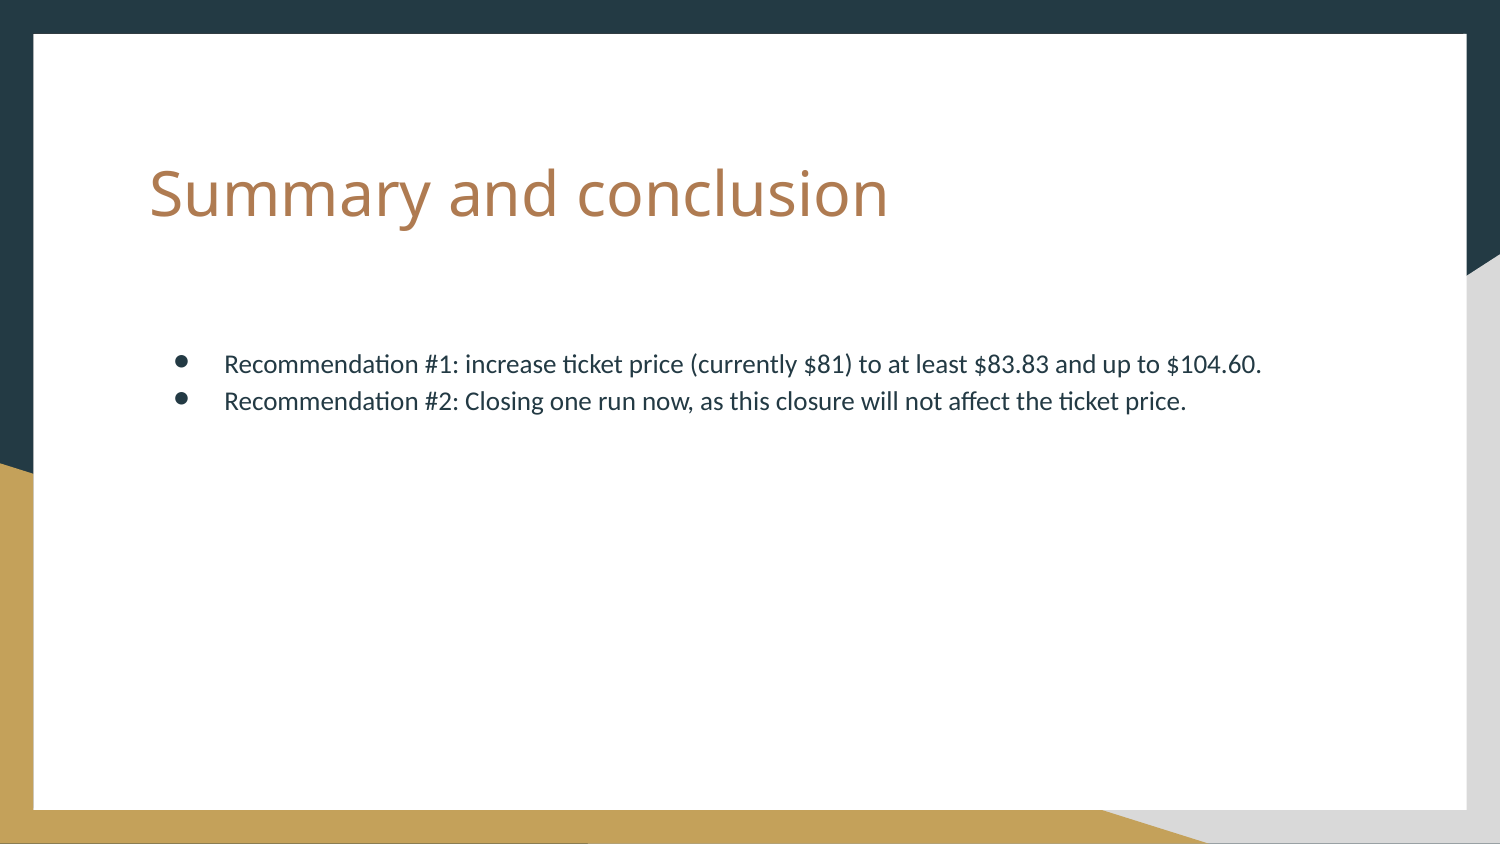

# Summary and conclusion
Recommendation #1: increase ticket price (currently $81) to at least $83.83 and up to $104.60.
Recommendation #2: Closing one run now, as this closure will not affect the ticket price.